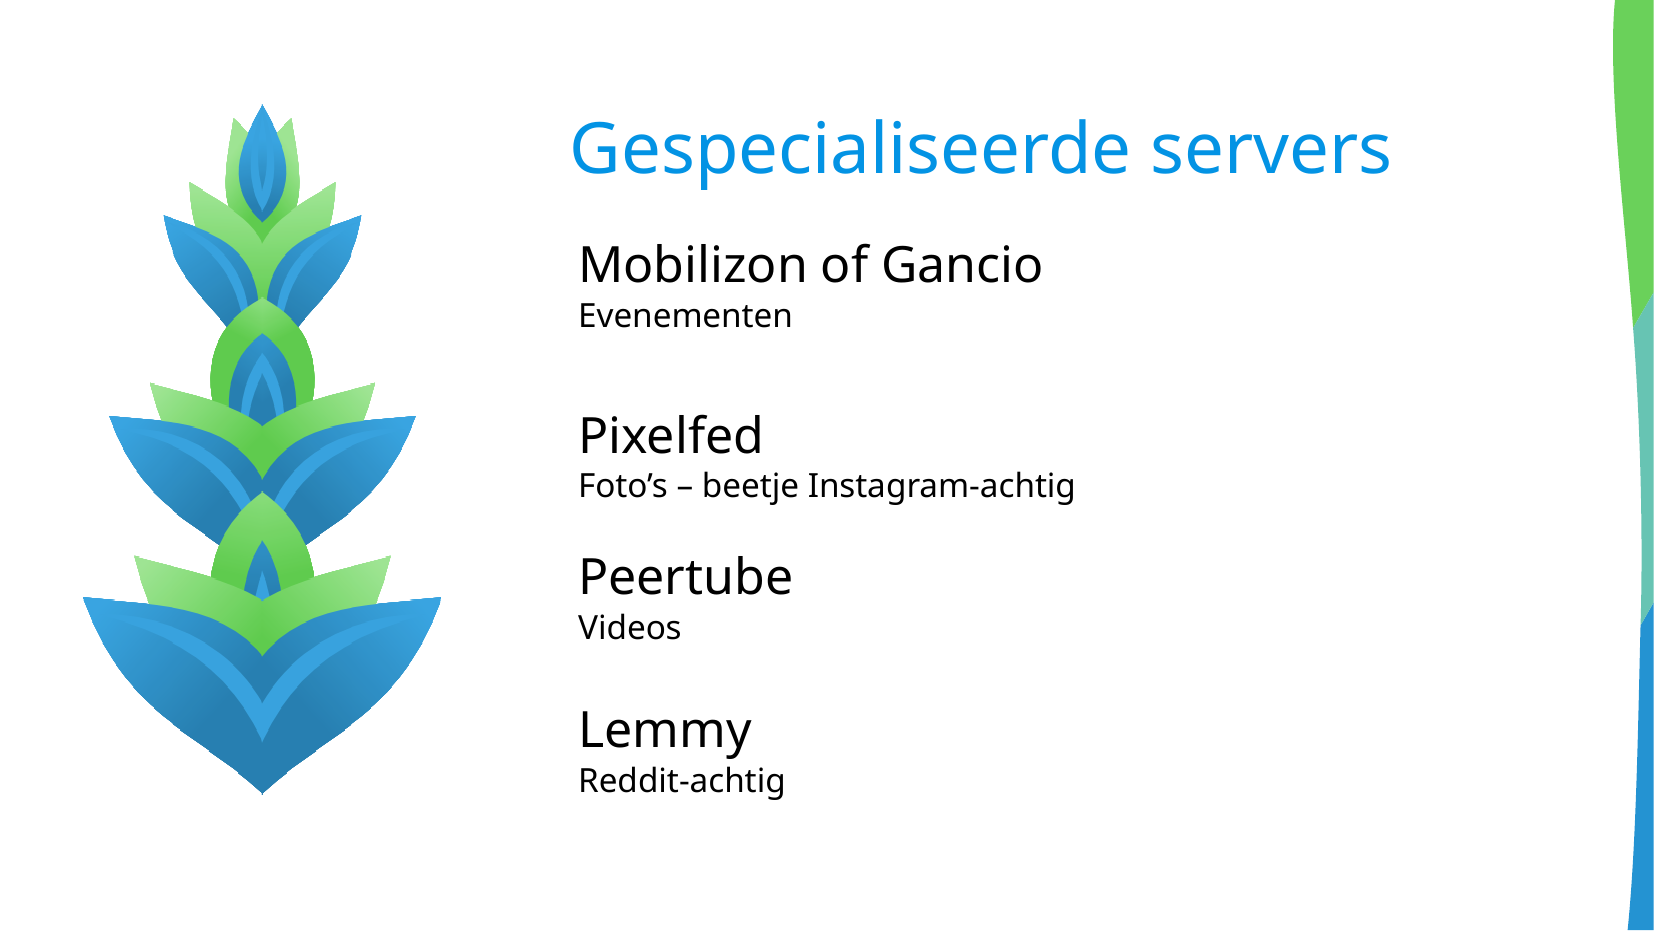

Gespecialiseerde servers
Mobilizon of Gancio
Evenementen
Pixelfed
Foto’s – beetje Instagram-achtig
Peertube
Videos
Lemmy
Reddit-achtig